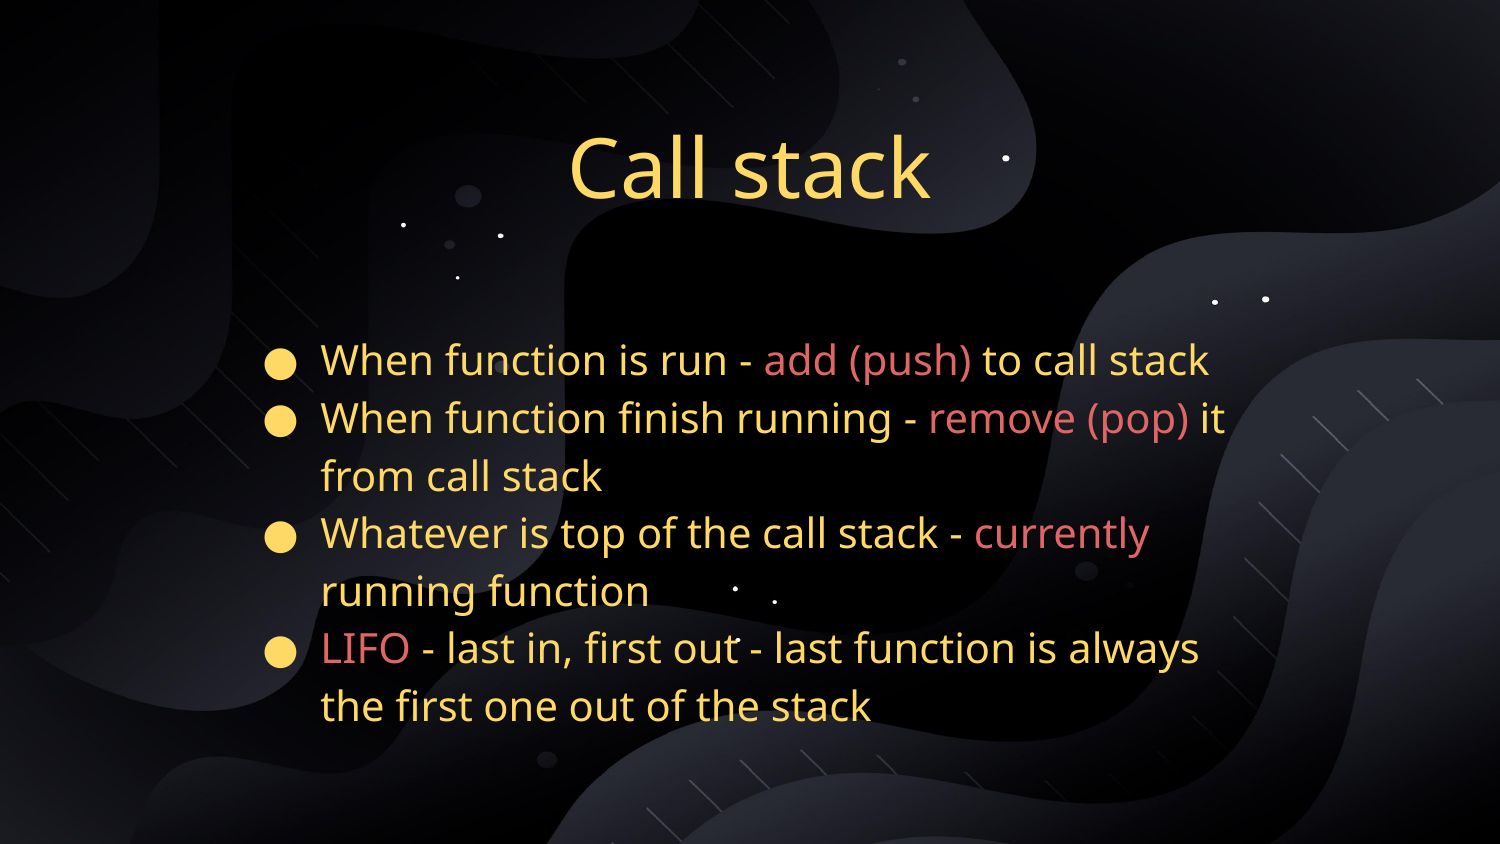

# Call stack
When function is run - add (push) to call stack
When function finish running - remove (pop) it from call stack
Whatever is top of the call stack - currently running function
LIFO - last in, first out - last function is always the first one out of the stack